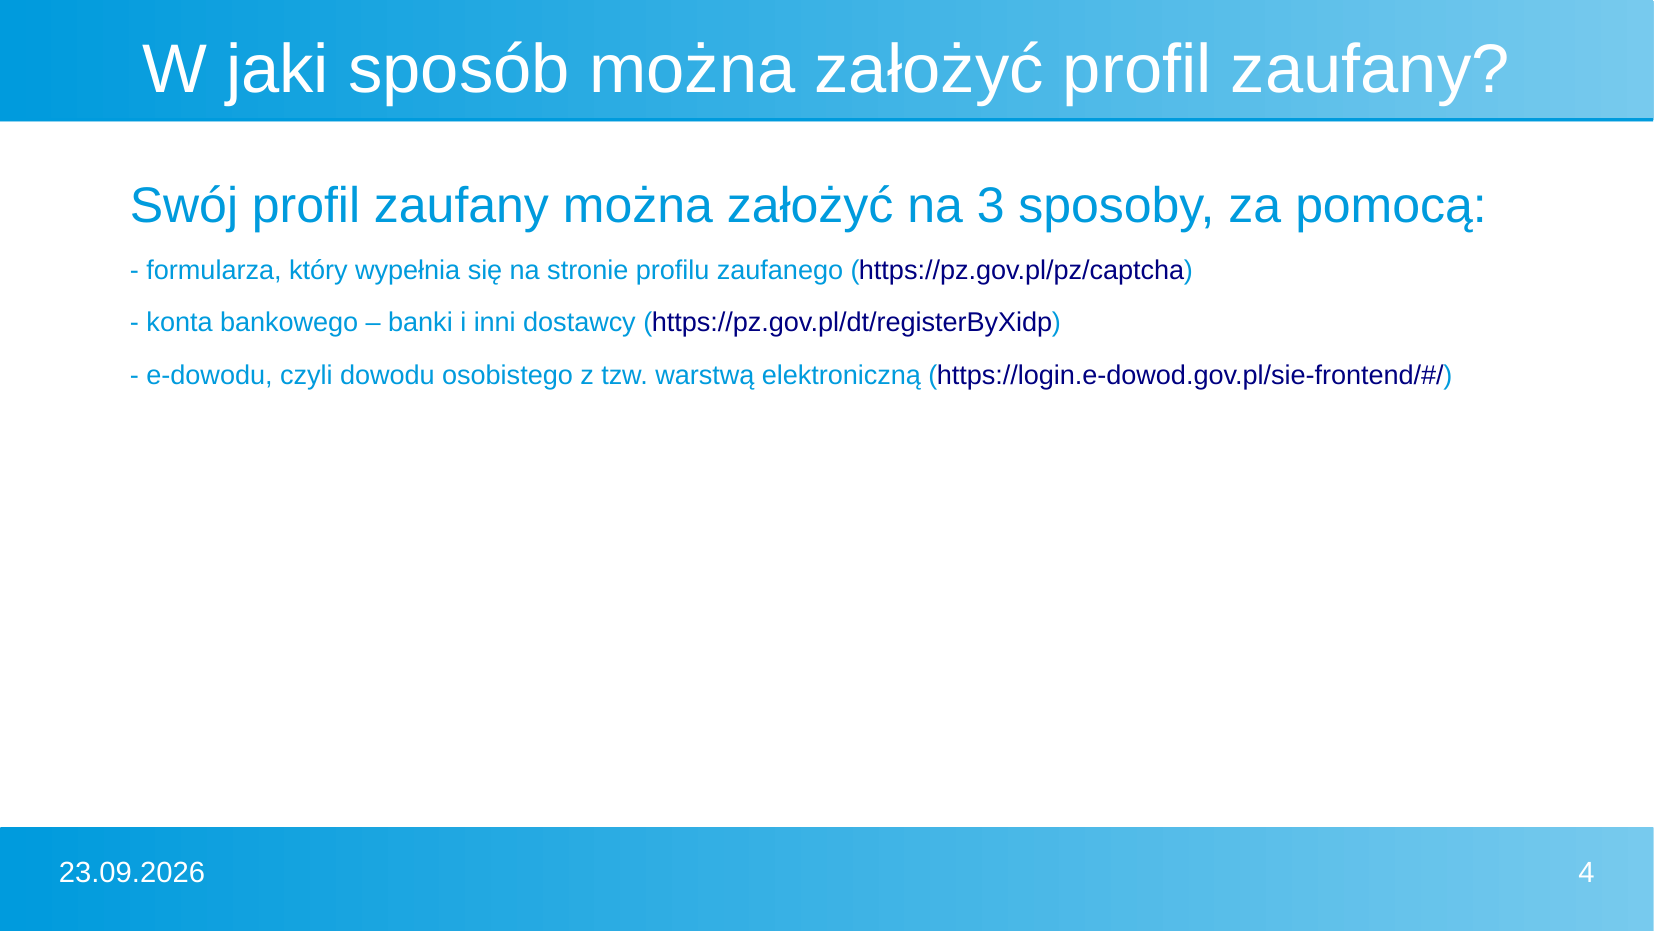

# W jaki sposób można założyć profil zaufany?
Swój profil zaufany można założyć na 3 sposoby, za pomocą:
- formularza, który wypełnia się na stronie profilu zaufanego (https://pz.gov.pl/pz/captcha)
- konta bankowego – banki i inni dostawcy (https://pz.gov.pl/dt/registerByXidp)
- e-dowodu, czyli dowodu osobistego z tzw. warstwą elektroniczną (https://login.e-dowod.gov.pl/sie-frontend/#/)
4